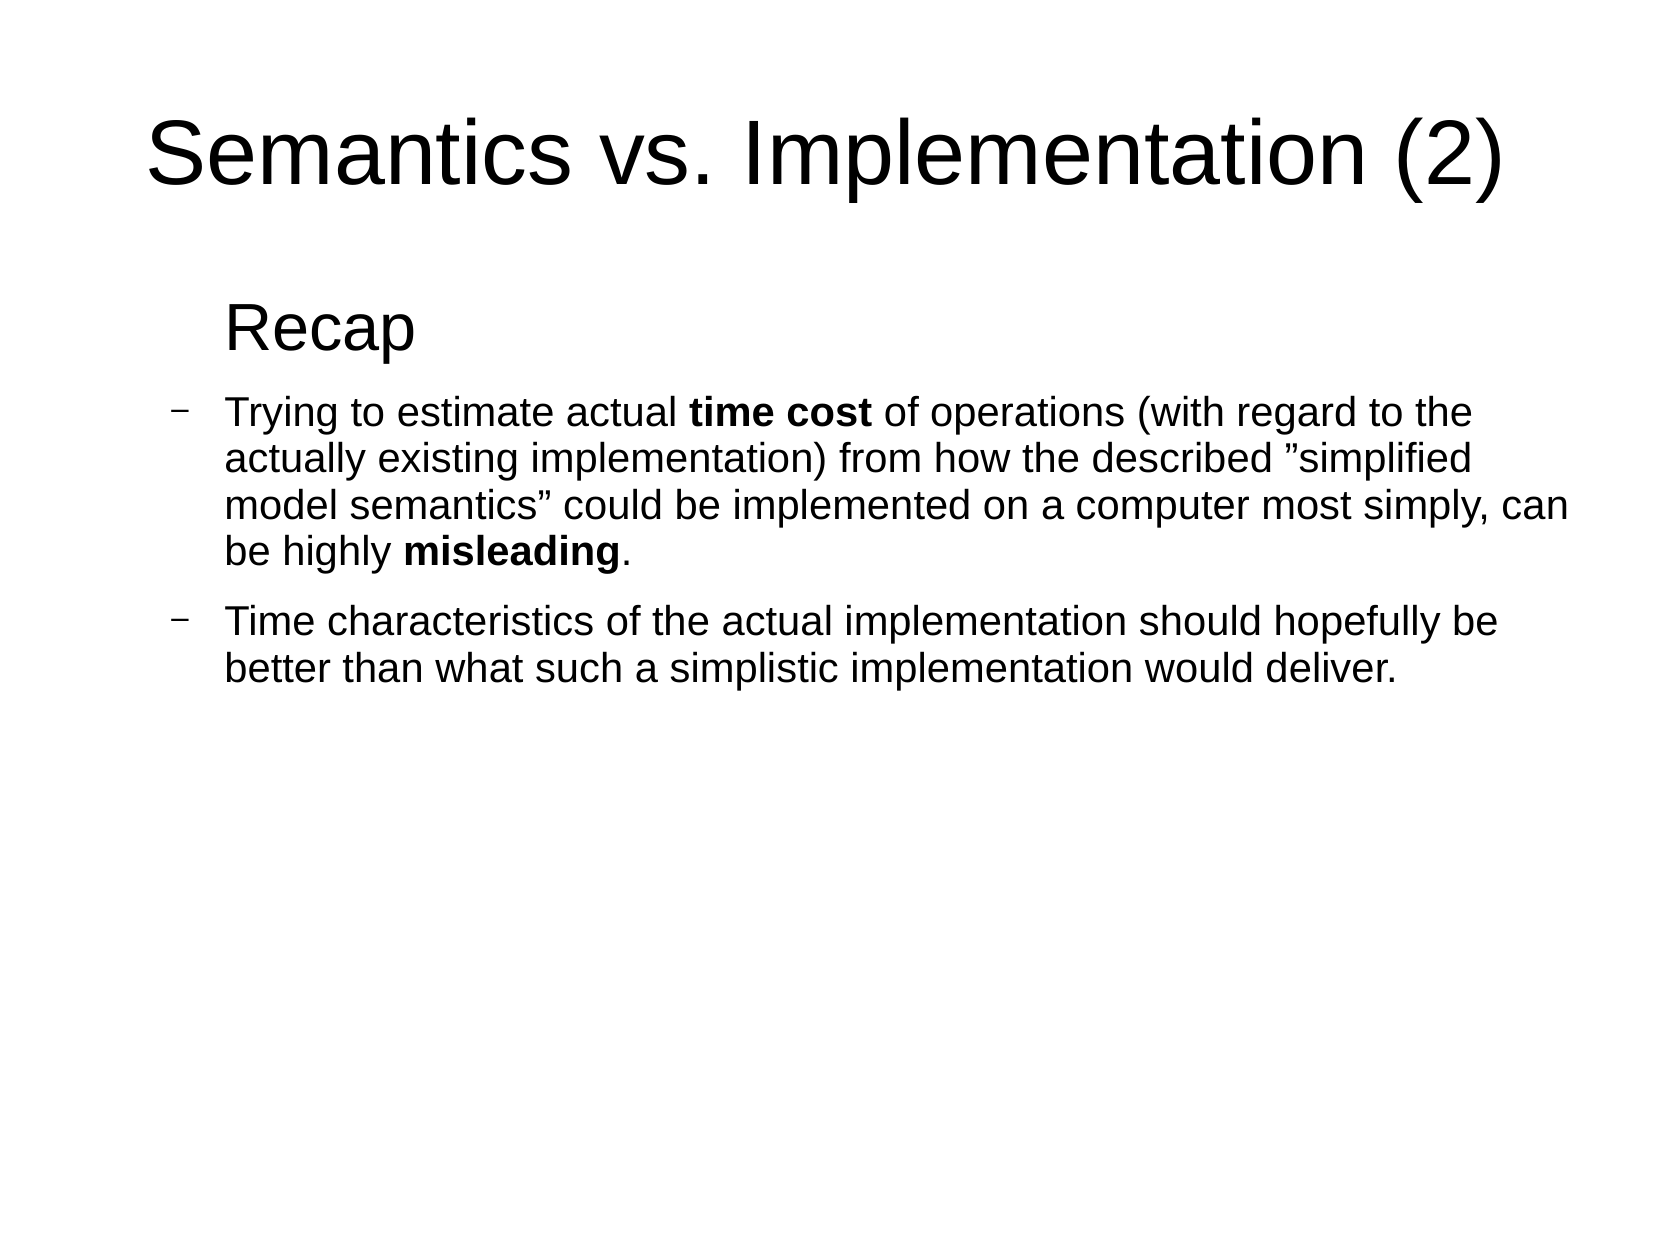

# Semantics vs. Implementation (2)
Recap
Trying to estimate actual time cost of operations (with regard to the actually existing implementation) from how the described ”simplified model semantics” could be implemented on a computer most simply, can be highly misleading.
Time characteristics of the actual implementation should hopefully be better than what such a simplistic implementation would deliver.